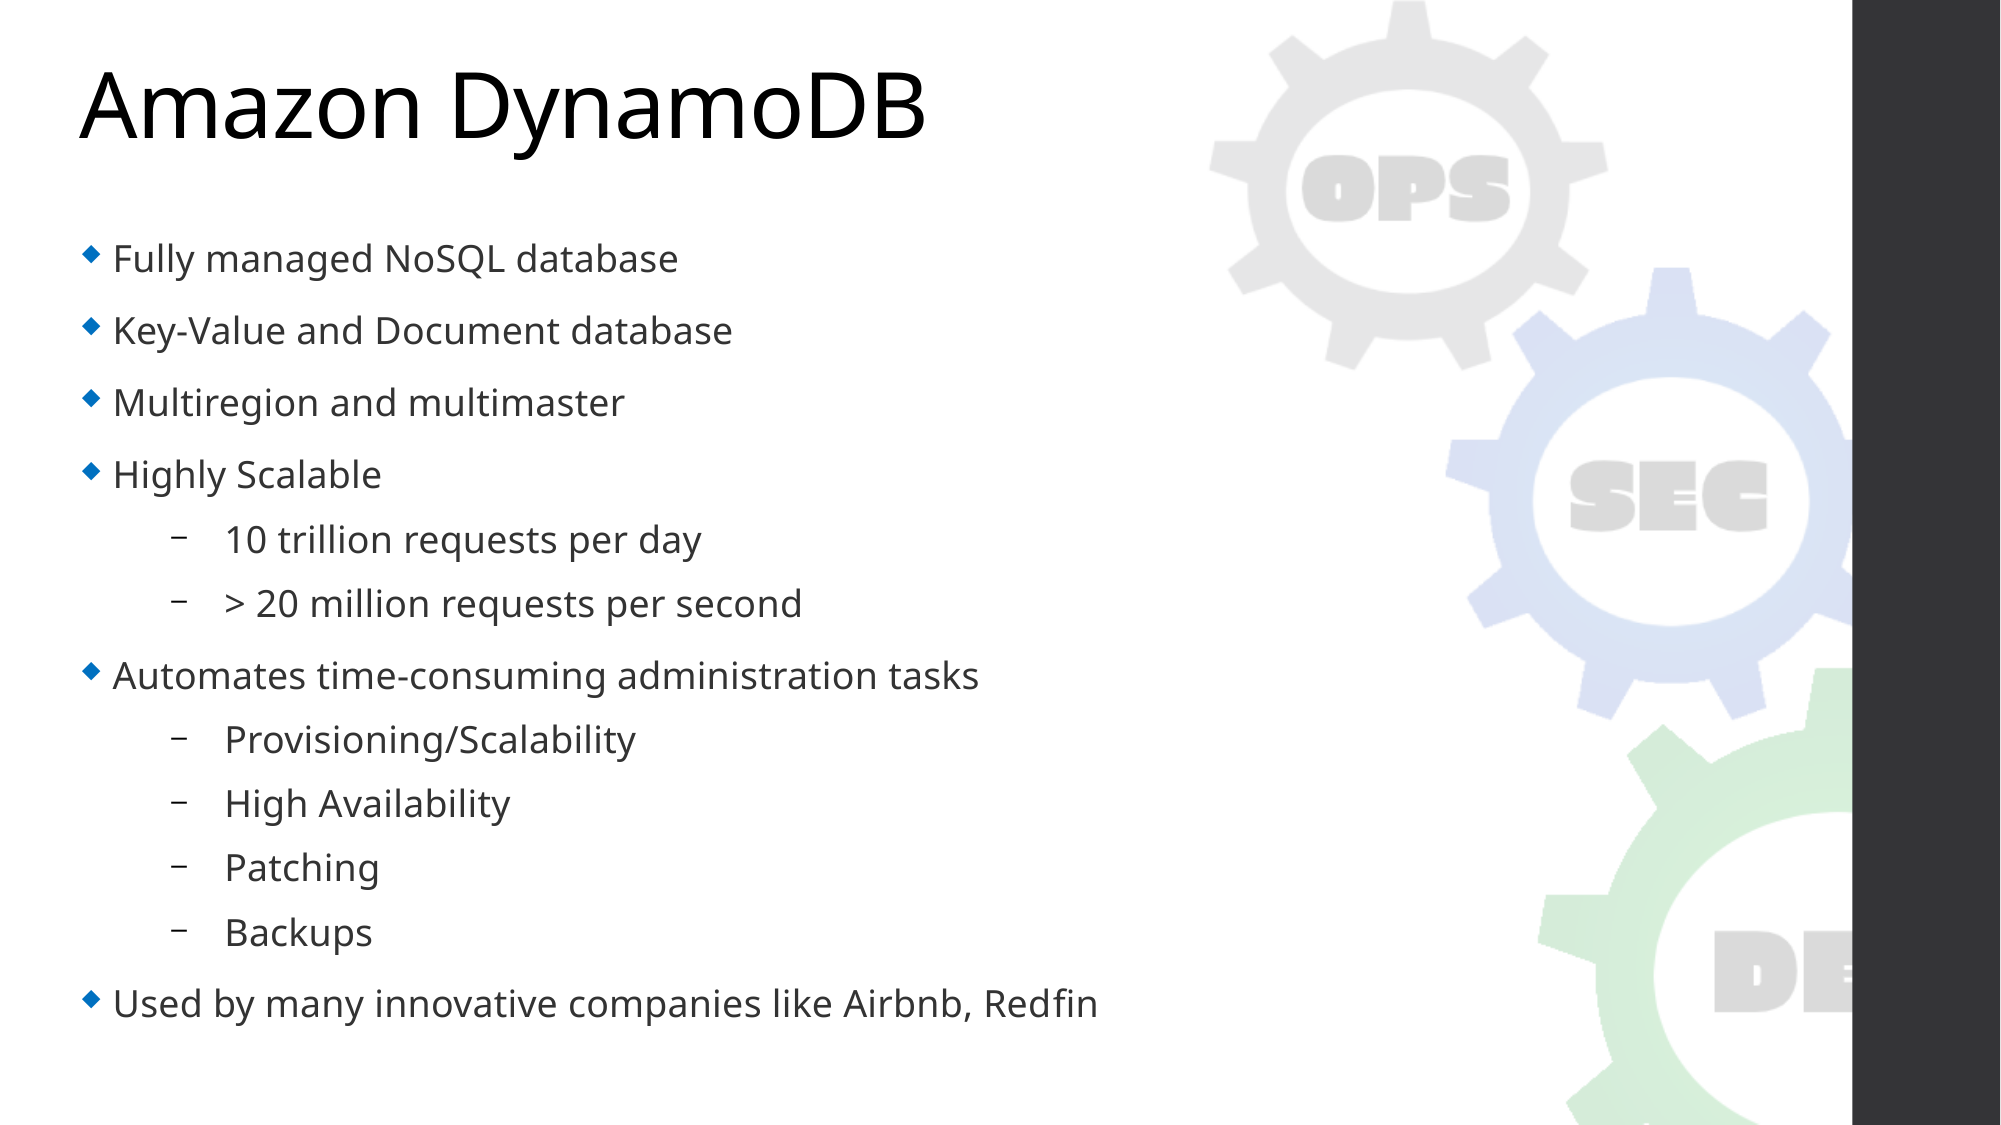

# Amazon DynamoDB
Fully managed NoSQL database
Key-Value and Document database
Multiregion and multimaster
Highly Scalable
10 trillion requests per day
> 20 million requests per second
Automates time-consuming administration tasks
Provisioning/Scalability
High Availability
Patching
Backups
Used by many innovative companies like Airbnb, Redﬁn